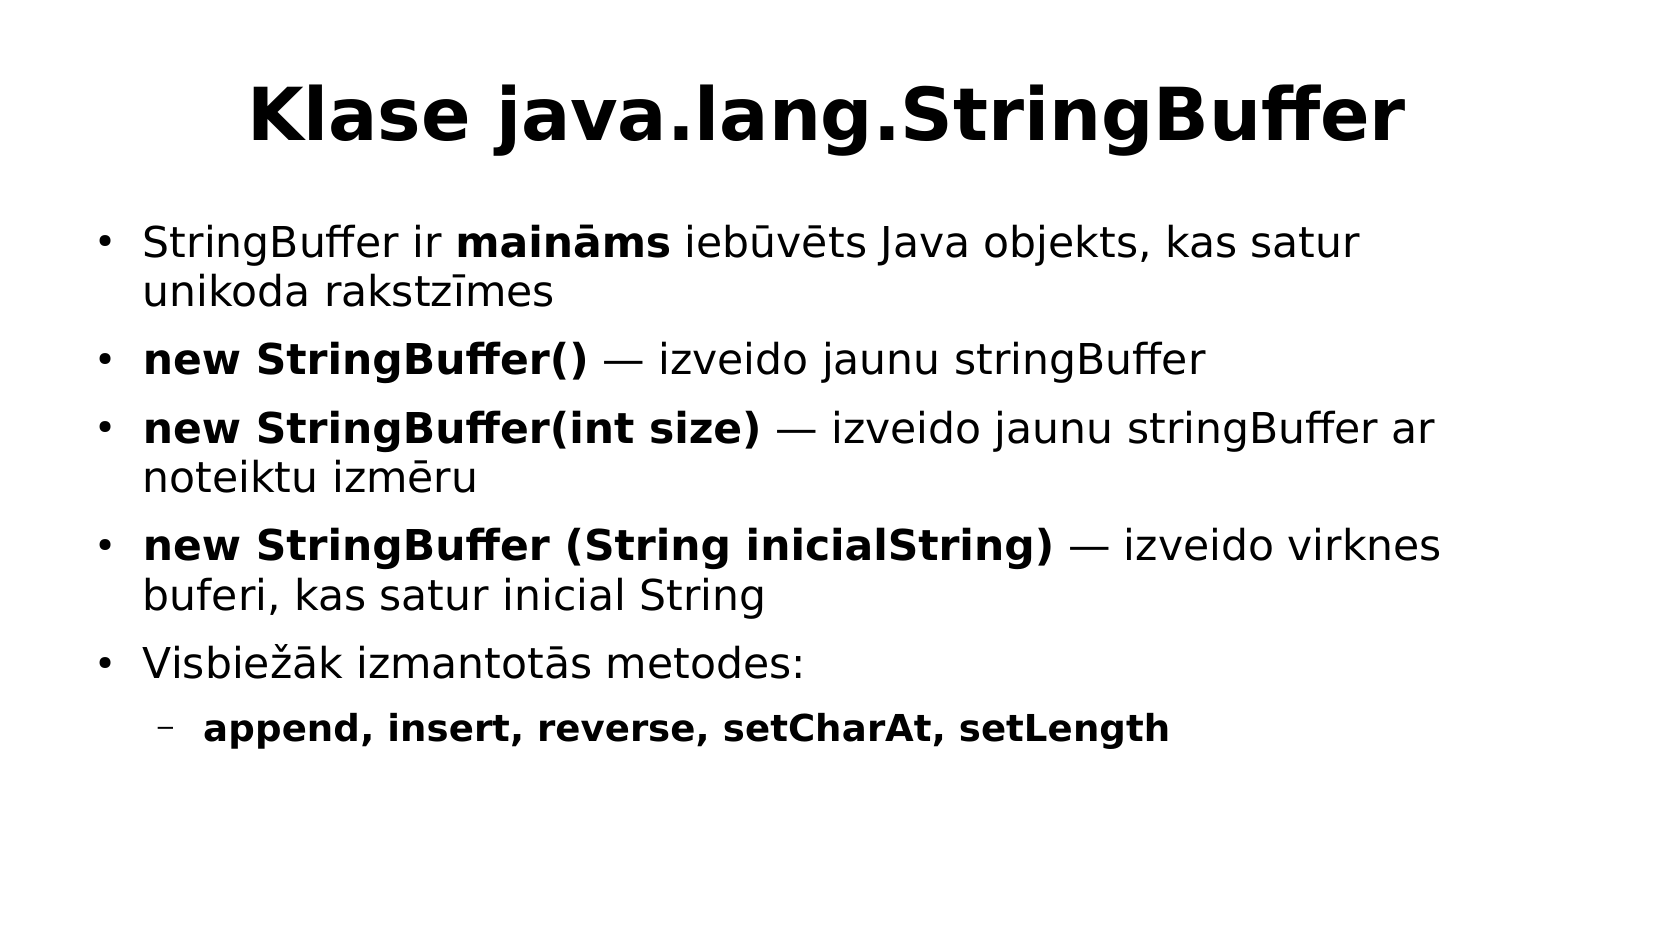

# Klase java.lang.StringBuffer
StringBuffer ir maināms iebūvēts Java objekts, kas satur unikoda rakstzīmes
new StringBuffer() — izveido jaunu stringBuffer
new StringBuffer(int size) — izveido jaunu stringBuffer ar noteiktu izmēru
new StringBuffer (String inicialString) — izveido virknes buferi, kas satur inicial String
Visbiežāk izmantotās metodes:
append, insert, reverse, setCharAt, setLength